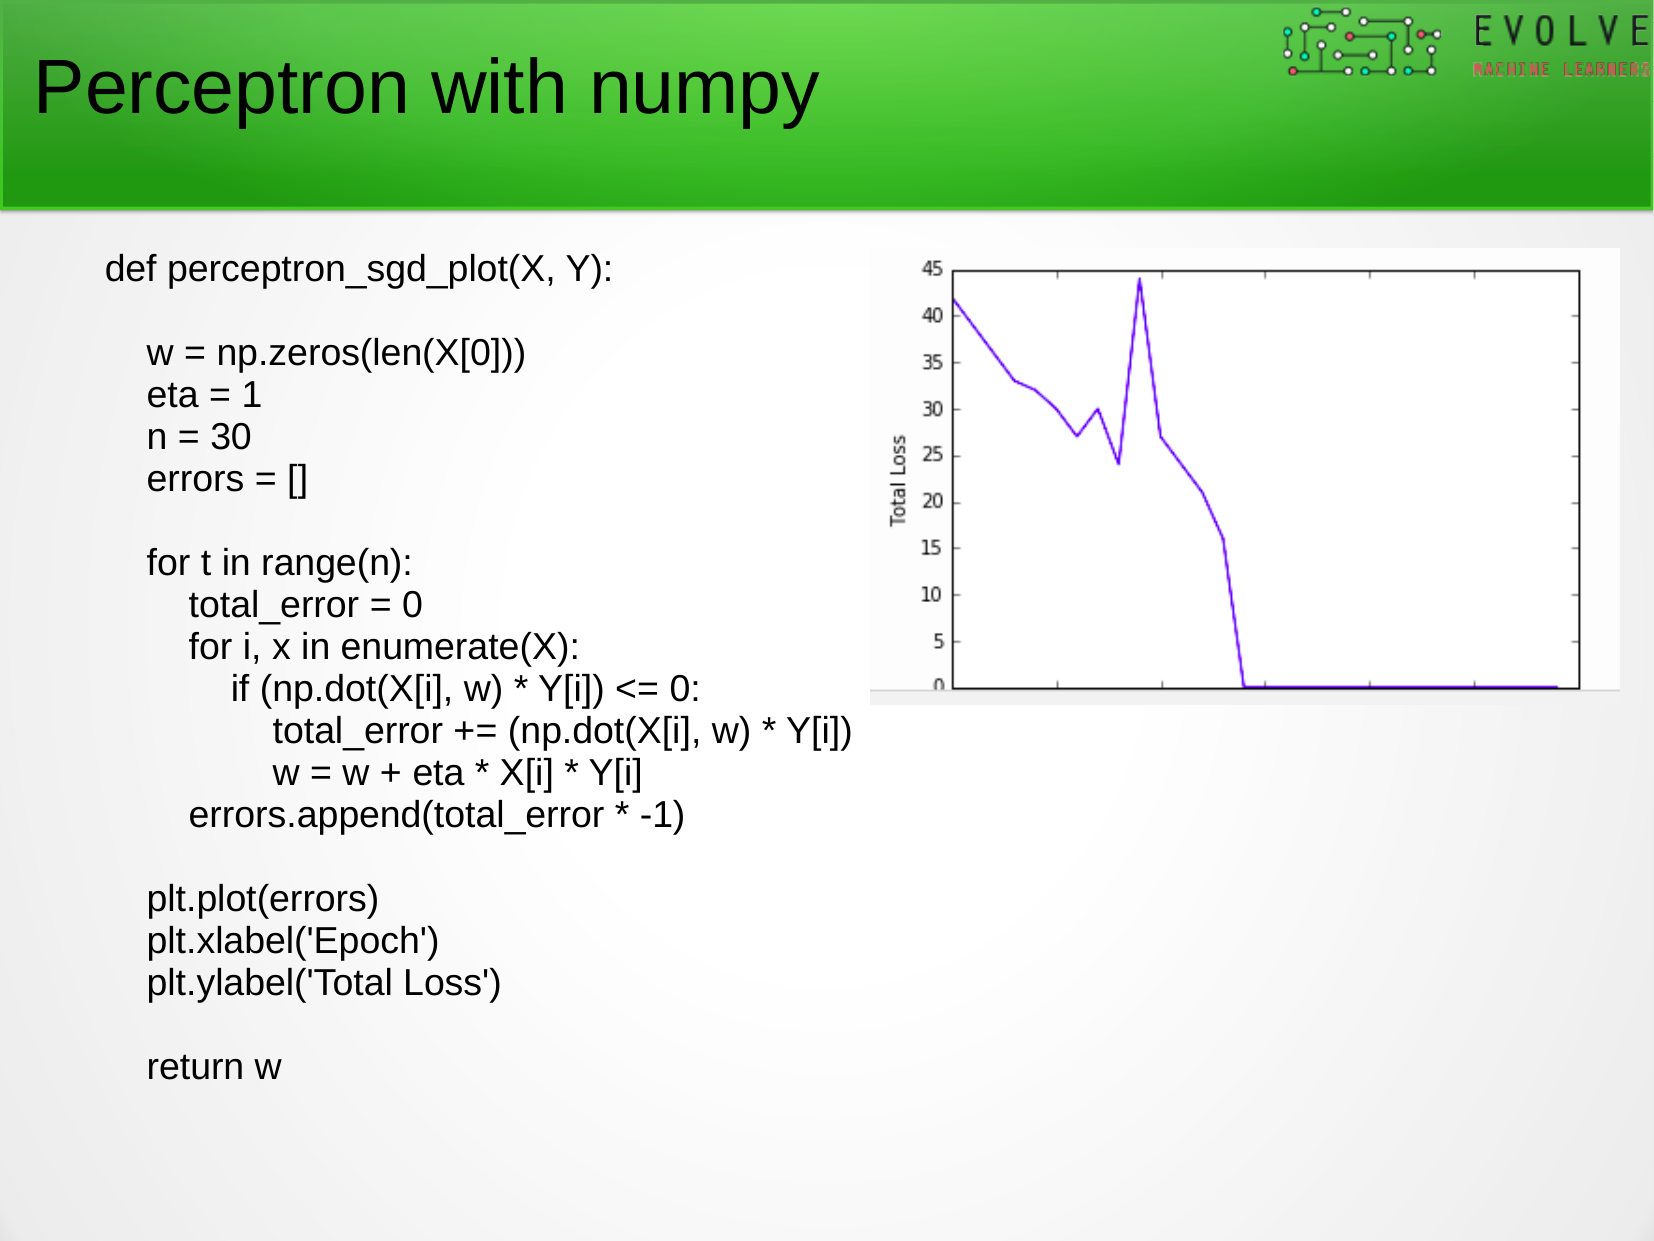

Perceptron with numpy
def perceptron_sgd_plot(X, Y):
 w = np.zeros(len(X[0]))
 eta = 1
 n = 30
 errors = []
 for t in range(n):
 total_error = 0
 for i, x in enumerate(X):
 if (np.dot(X[i], w) * Y[i]) <= 0:
 total_error += (np.dot(X[i], w) * Y[i])
 w = w + eta * X[i] * Y[i]
 errors.append(total_error * -1)
 plt.plot(errors)
 plt.xlabel('Epoch')
 plt.ylabel('Total Loss')
 return w